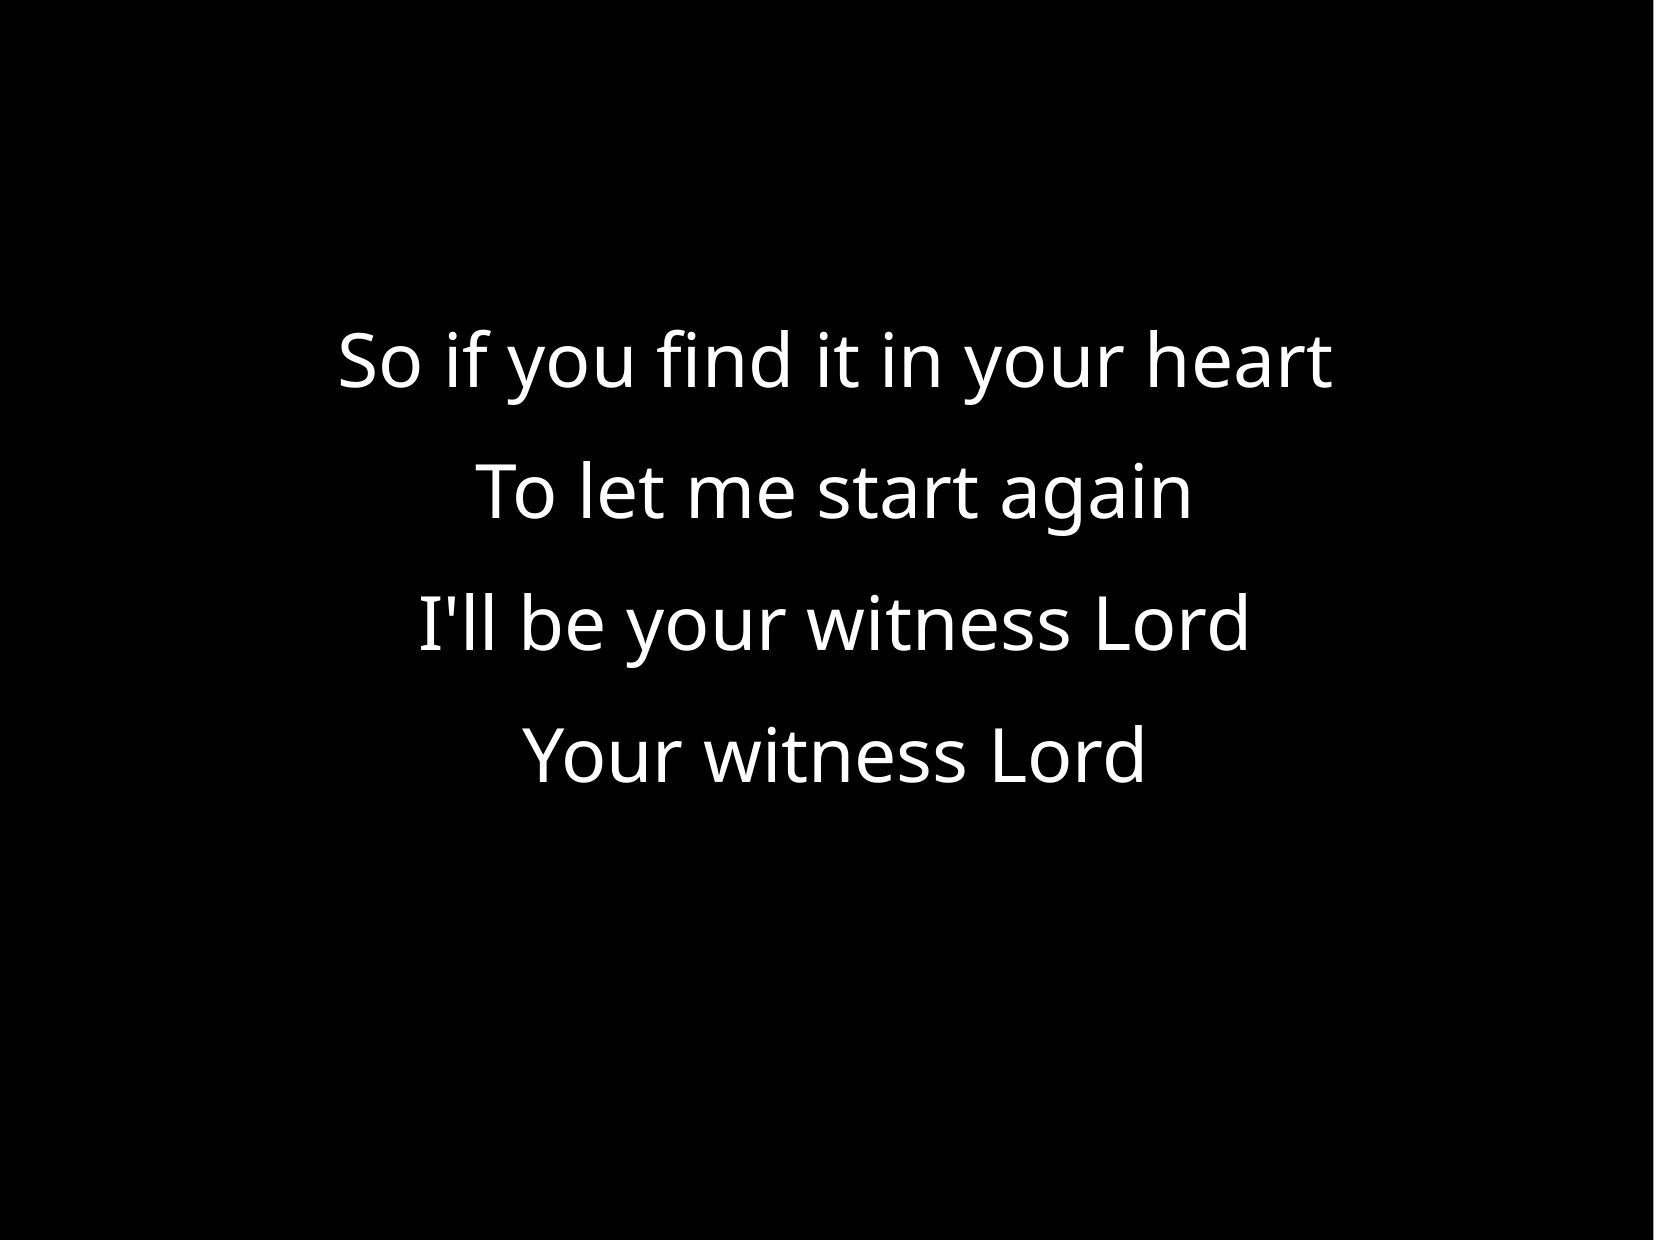

#
So if you find it in your heart
To let me start again
I'll be your witness Lord
Your witness Lord